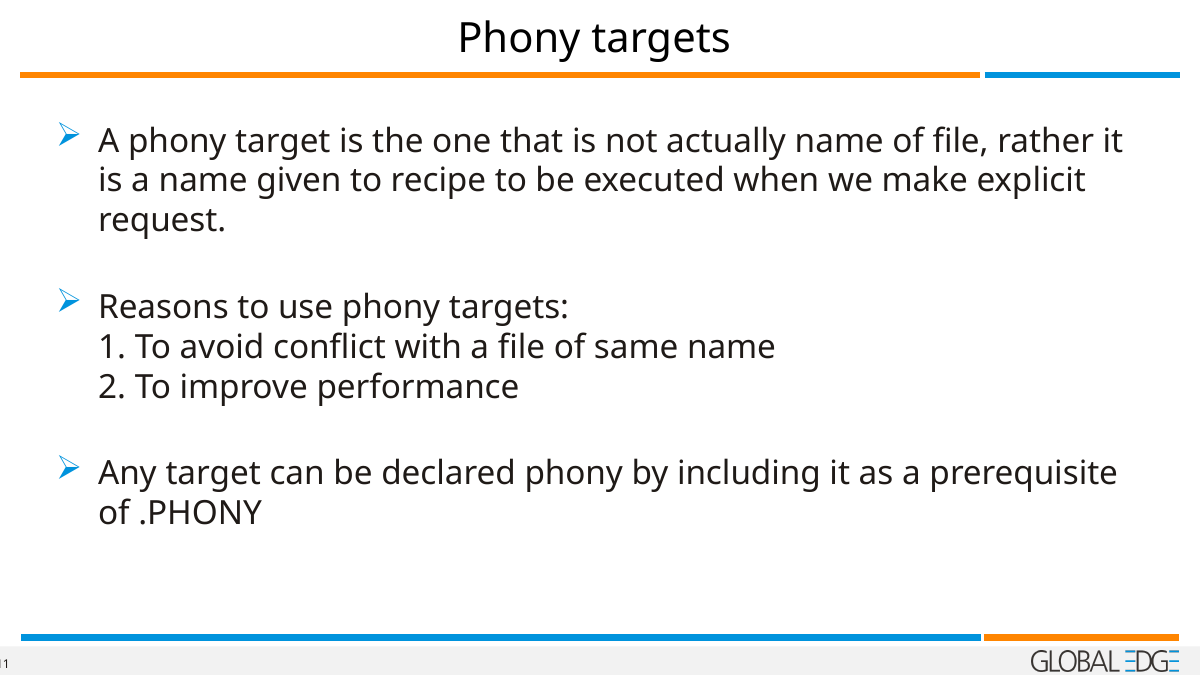

Phony targets
# A phony target is the one that is not actually name of file, rather it is a name given to recipe to be executed when we make explicit request.
Reasons to use phony targets:
1. To avoid conflict with a file of same name
2. To improve performance
Any target can be declared phony by including it as a prerequisite of .PHONY